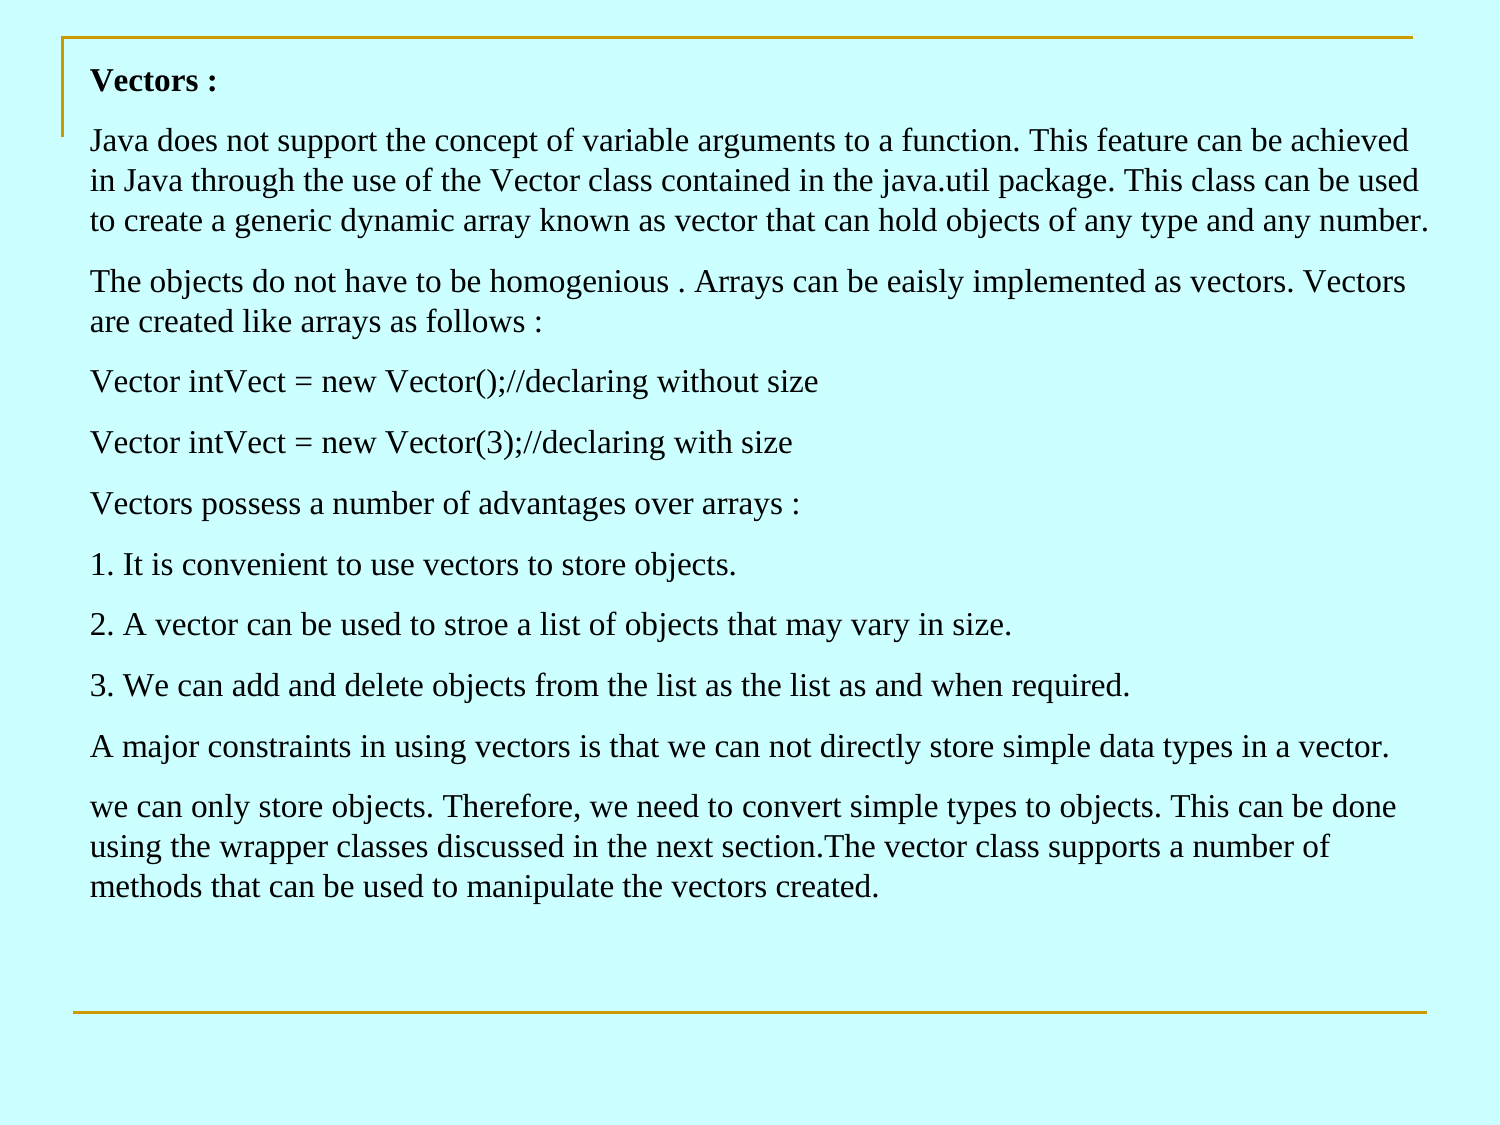

Vectors :
Java does not support the concept of variable arguments to a function. This feature can be achieved in Java through the use of the Vector class contained in the java.util package. This class can be used to create a generic dynamic array known as vector that can hold objects of any type and any number.
The objects do not have to be homogenious . Arrays can be eaisly implemented as vectors. Vectors are created like arrays as follows :
Vector intVect = new Vector();//declaring without size
Vector intVect = new Vector(3);//declaring with size
Vectors possess a number of advantages over arrays :
1. It is convenient to use vectors to store objects.
2. A vector can be used to stroe a list of objects that may vary in size.
3. We can add and delete objects from the list as the list as and when required.
A major constraints in using vectors is that we can not directly store simple data types in a vector.
we can only store objects. Therefore, we need to convert simple types to objects. This can be done using the wrapper classes discussed in the next section.The vector class supports a number of methods that can be used to manipulate the vectors created.